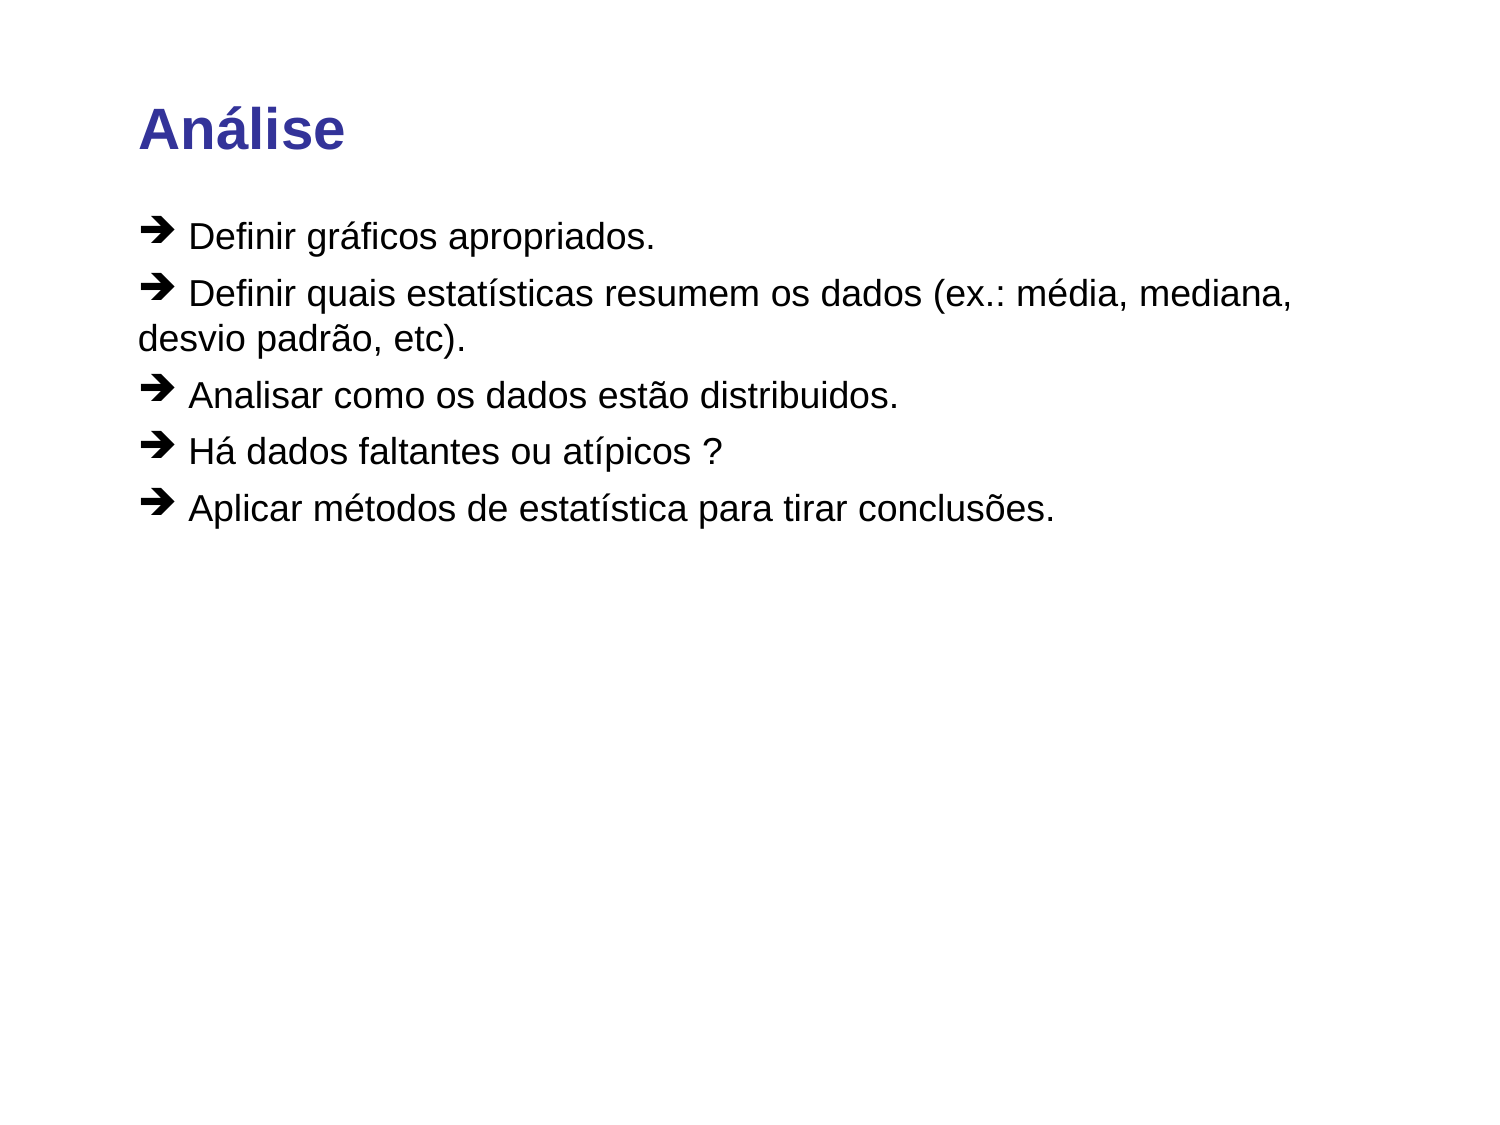

Análise
 Definir gráficos apropriados.
 Definir quais estatísticas resumem os dados (ex.: média, mediana, desvio padrão, etc).
 Analisar como os dados estão distribuidos.
 Há dados faltantes ou atípicos ?
 Aplicar métodos de estatística para tirar conclusões.